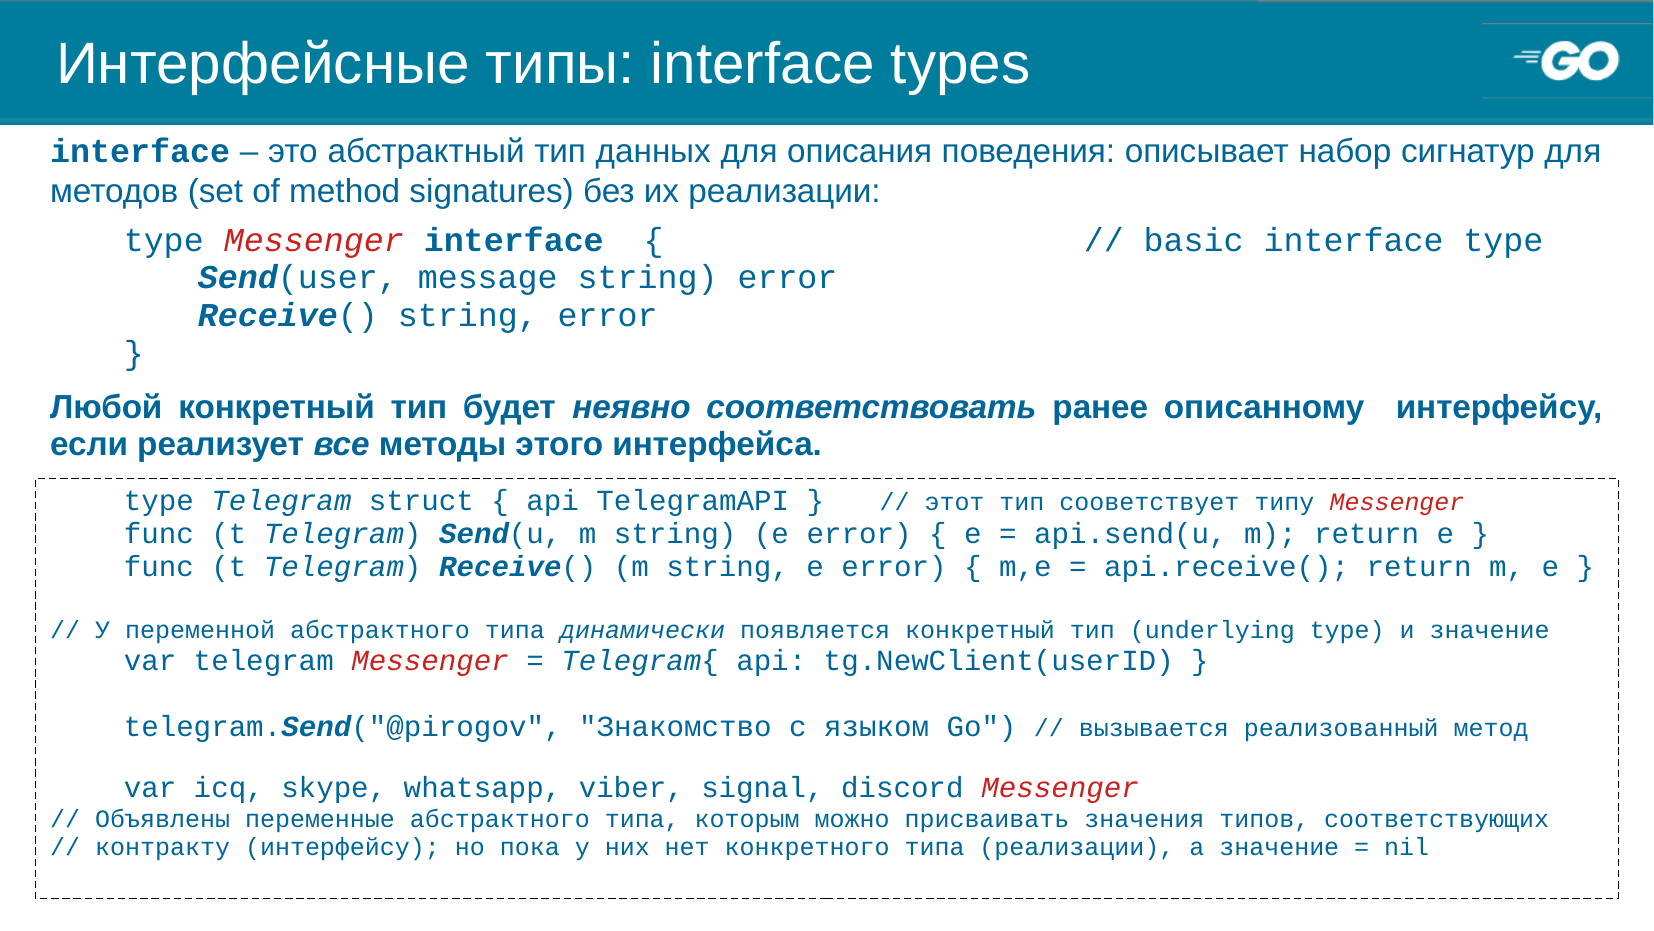

Интерфейсные типы: interface types
interface – это абстрактный тип данных для описания поведения: описывает набор сигнатур для методов (set of method signatures) без их реализации:
	type Messenger interface {						// basic interface type
		Send(user, message string) error
		Receive() string, error
	}
Любой конкретный тип будет неявно соответствовать ранее описанному интерфейсу, если реализует все методы этого интерфейса.
	type Telegram struct { api TelegramAPI }	 // этот тип сооветствует типу Messenger
	func (t Telegram) Send(u, m string) (e error) { e = api.send(u, m); return e }
	func (t Telegram) Receive() (m string, e error) { m,e = api.receive(); return m, e }
// У переменной абстрактного типа динамически появляется конкретный тип (underlying type) и значение
	var telegram Messenger = Telegram{ api: tg.NewClient(userID) }
	telegram.Send("@pirogov", "Знакомство с языком Go") // вызывается реализованный метод
	var icq, skype, whatsapp, viber, signal, discord Messenger
// Объявлены переменные абстрактного типа, которым можно присваивать значения типов, соответствующих
// контракту (интерфейсу); но пока у них нет конкретного типа (реализации), а значение = nil